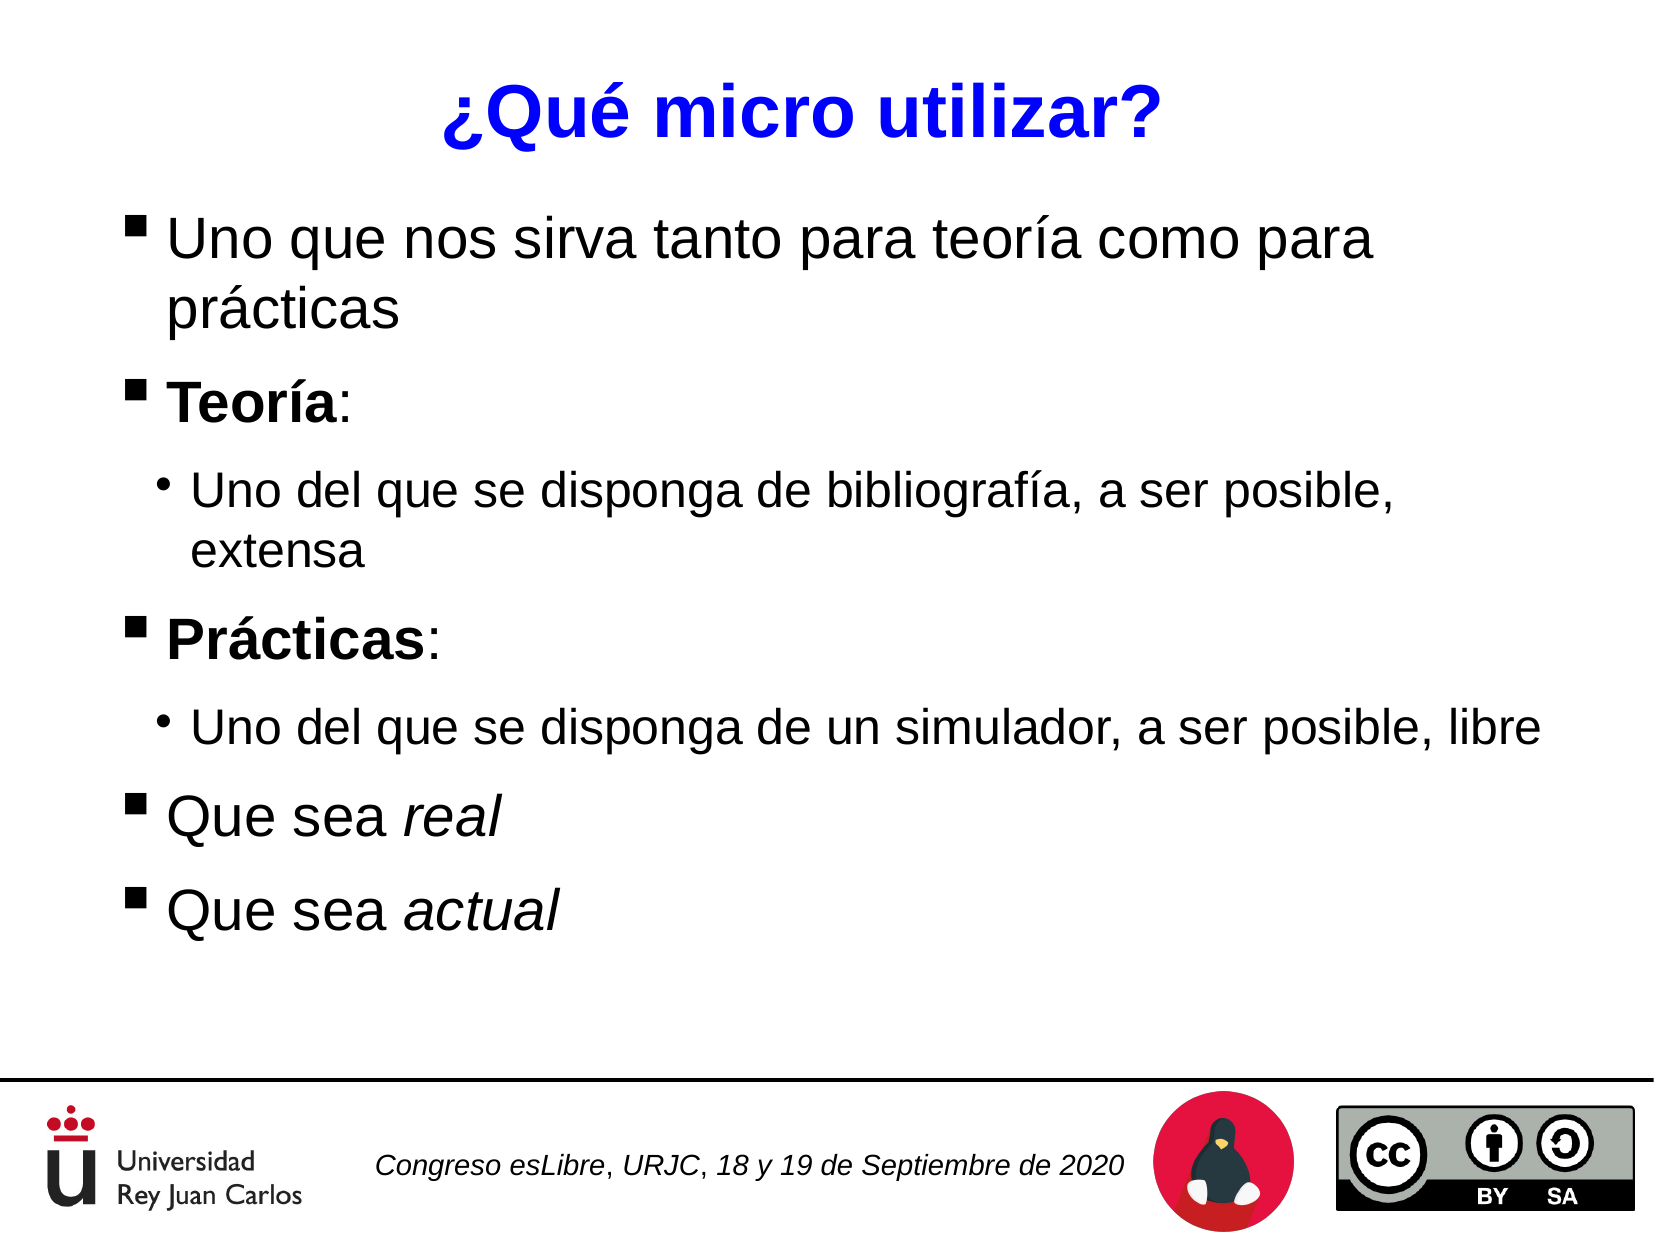

¿Qué micro utilizar?
Uno que nos sirva tanto para teoría como para prácticas
Teoría:
Uno del que se disponga de bibliografía, a ser posible, extensa
Prácticas:
Uno del que se disponga de un simulador, a ser posible, libre
Que sea real
Que sea actual
Congreso esLibre, URJC, 18 y 19 de Septiembre de 2020